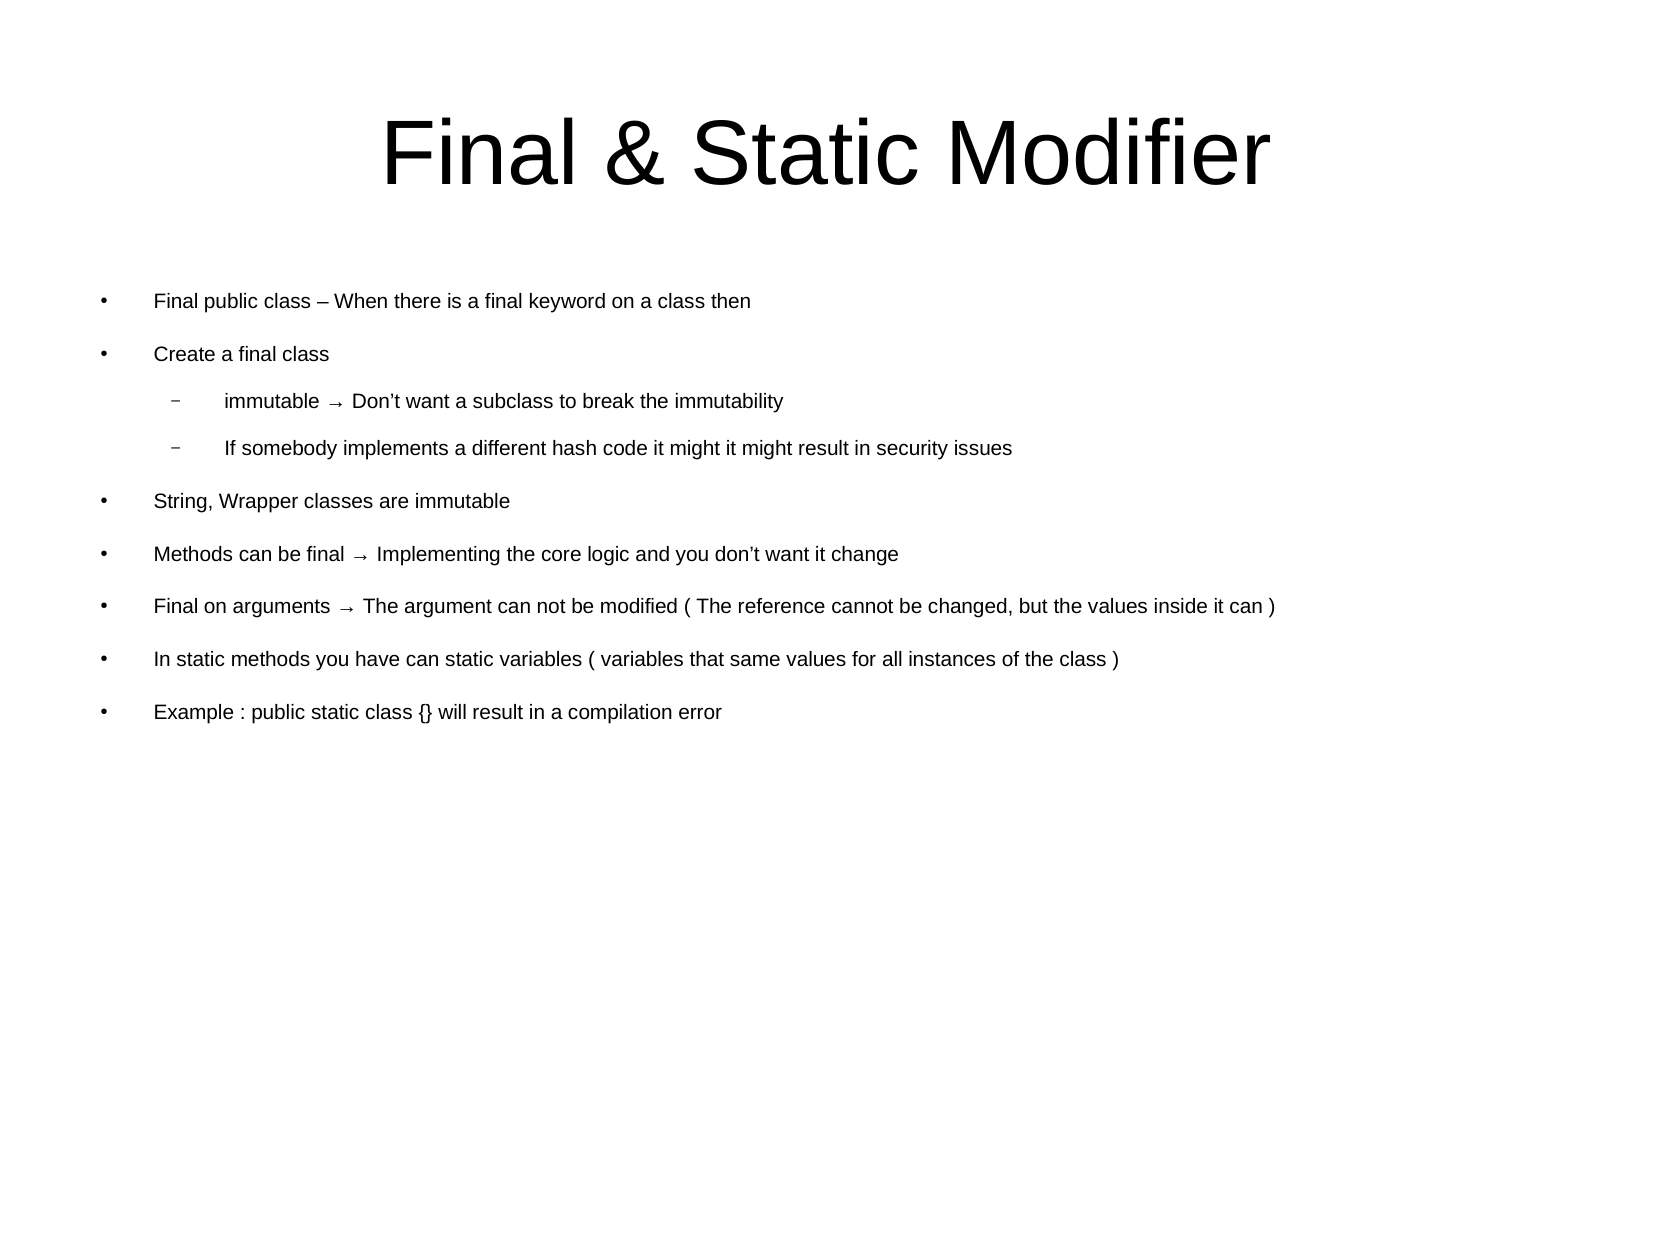

# Final & Static Modifier
Final public class – When there is a final keyword on a class then
Create a final class
immutable → Don’t want a subclass to break the immutability
If somebody implements a different hash code it might it might result in security issues
String, Wrapper classes are immutable
Methods can be final → Implementing the core logic and you don’t want it change
Final on arguments → The argument can not be modified ( The reference cannot be changed, but the values inside it can )
In static methods you have can static variables ( variables that same values for all instances of the class )
Example : public static class {} will result in a compilation error